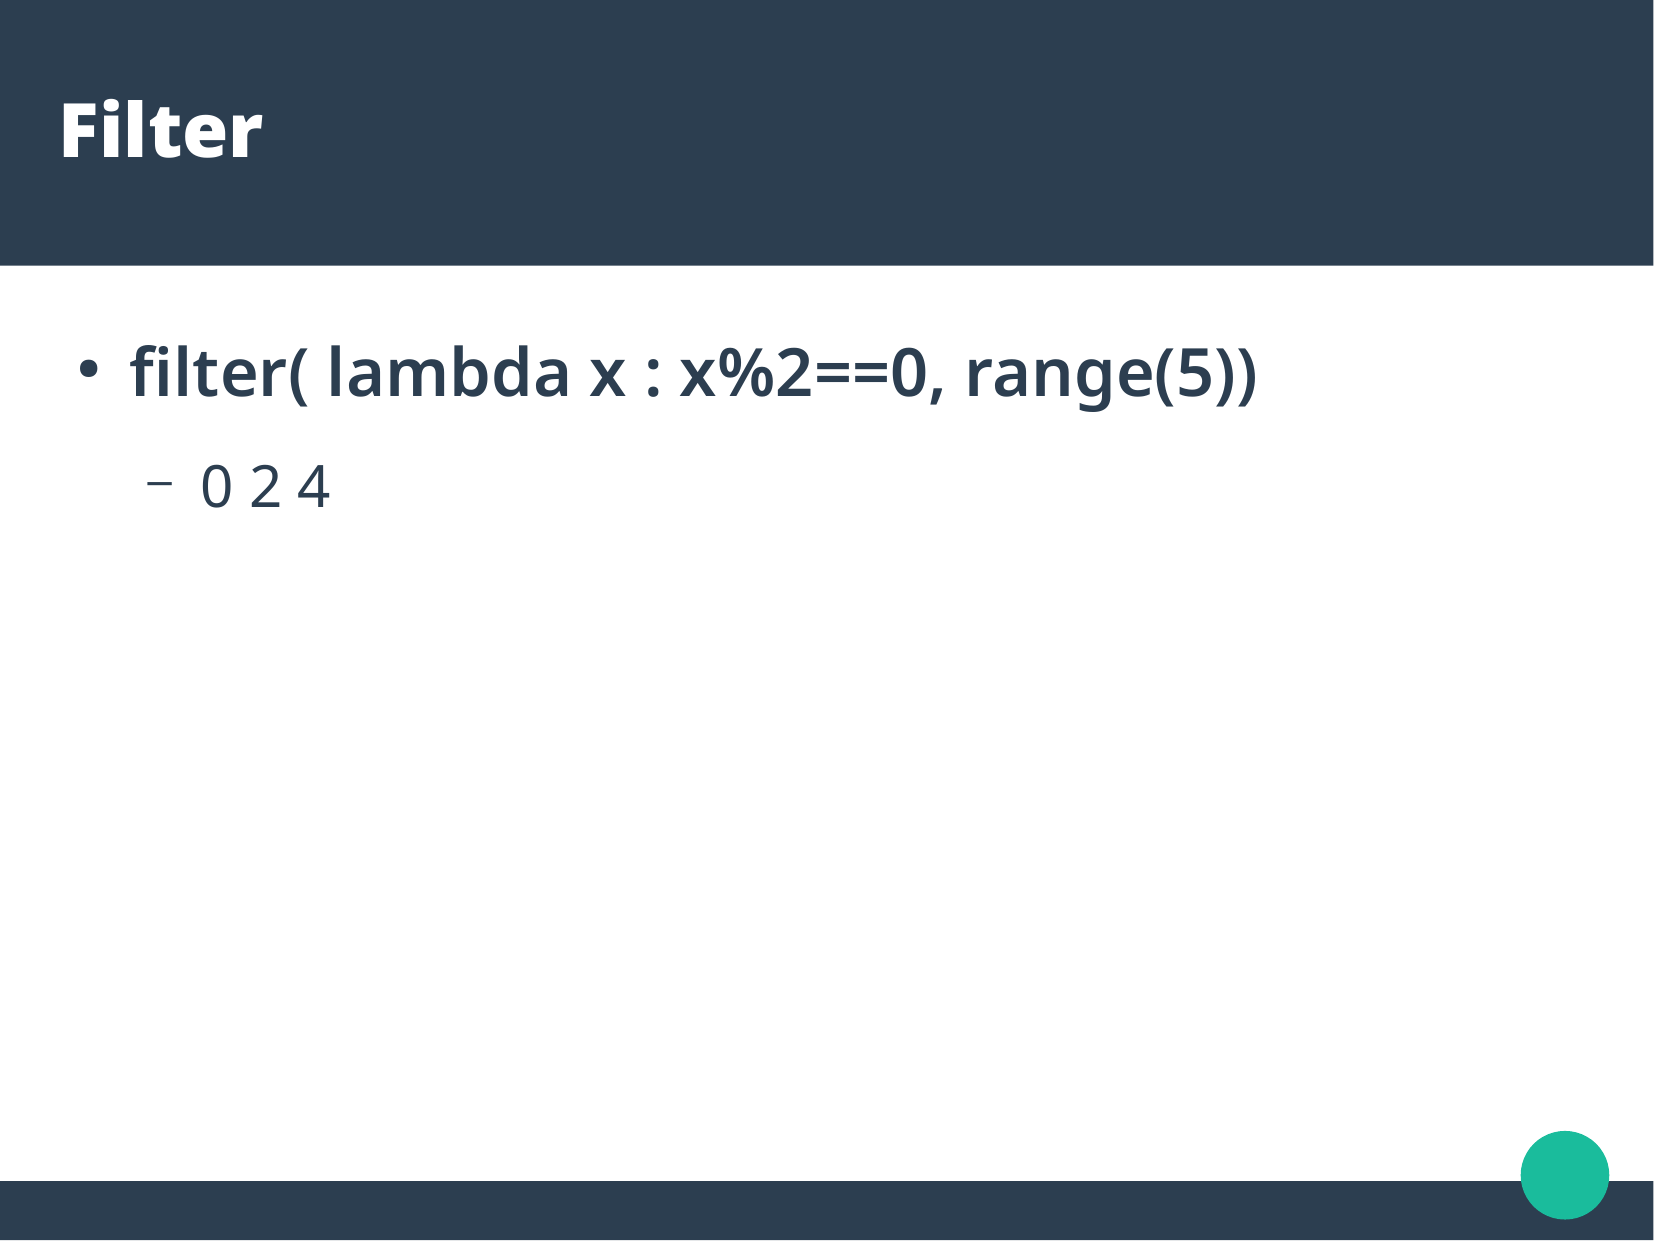

# Filter
filter( lambda x : x%2==0, range(5))
0 2 4